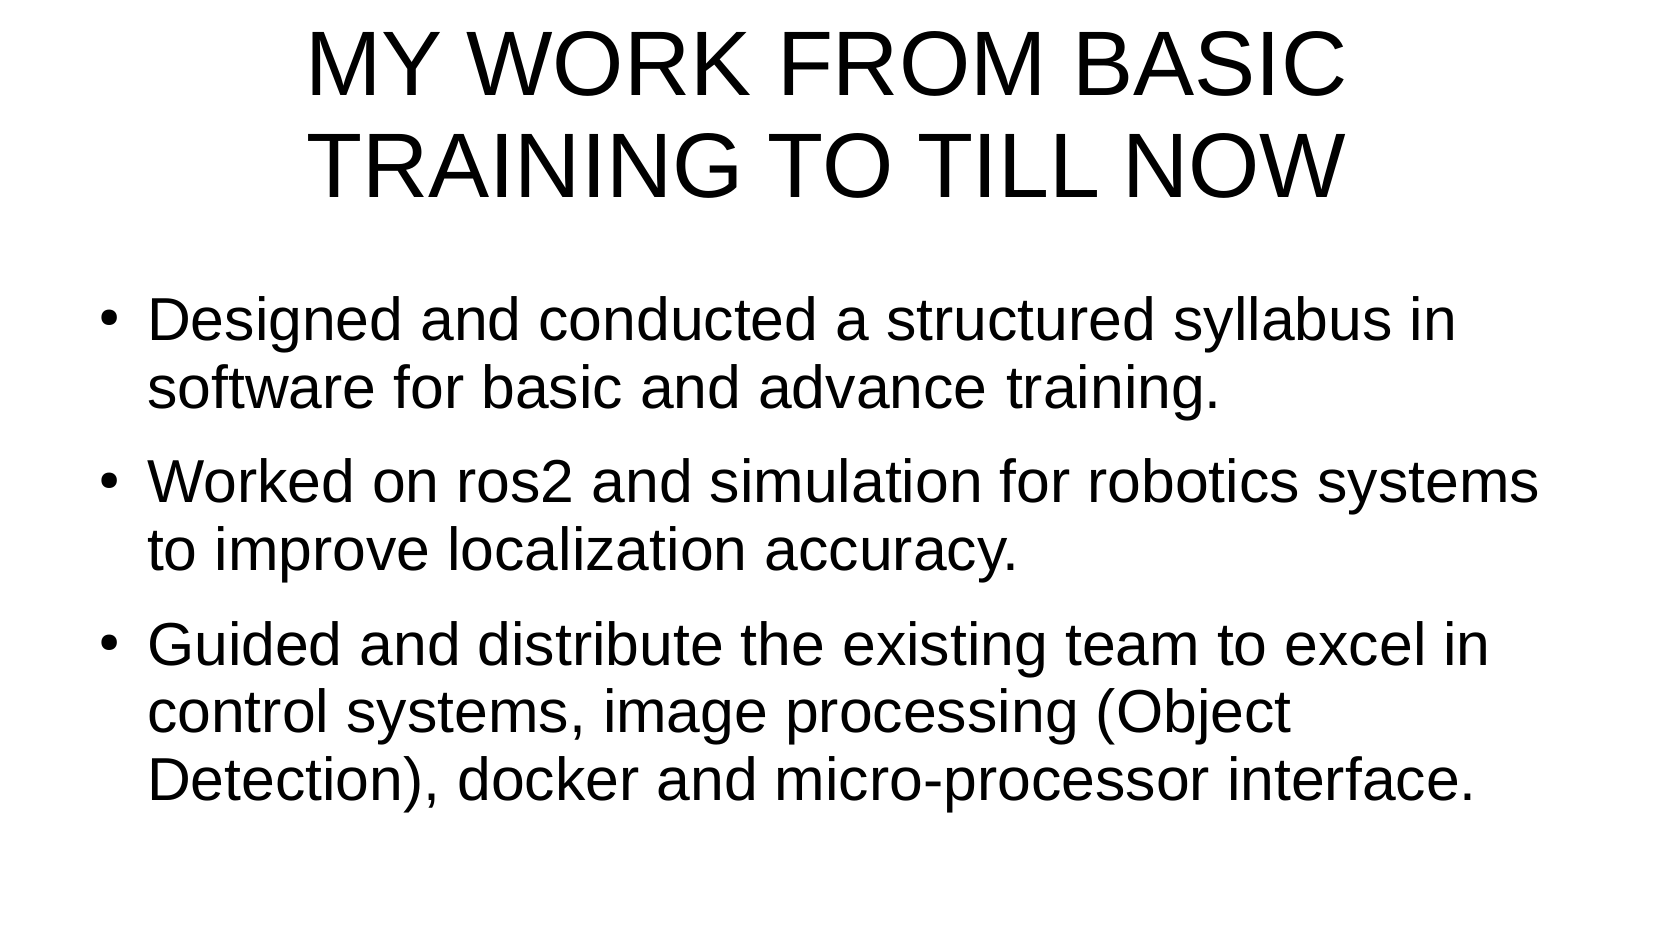

# MY WORK FROM BASIC TRAINING TO TILL NOW
Designed and conducted a structured syllabus in software for basic and advance training.
Worked on ros2 and simulation for robotics systems to improve localization accuracy.
Guided and distribute the existing team to excel in control systems, image processing (Object Detection), docker and micro-processor interface.